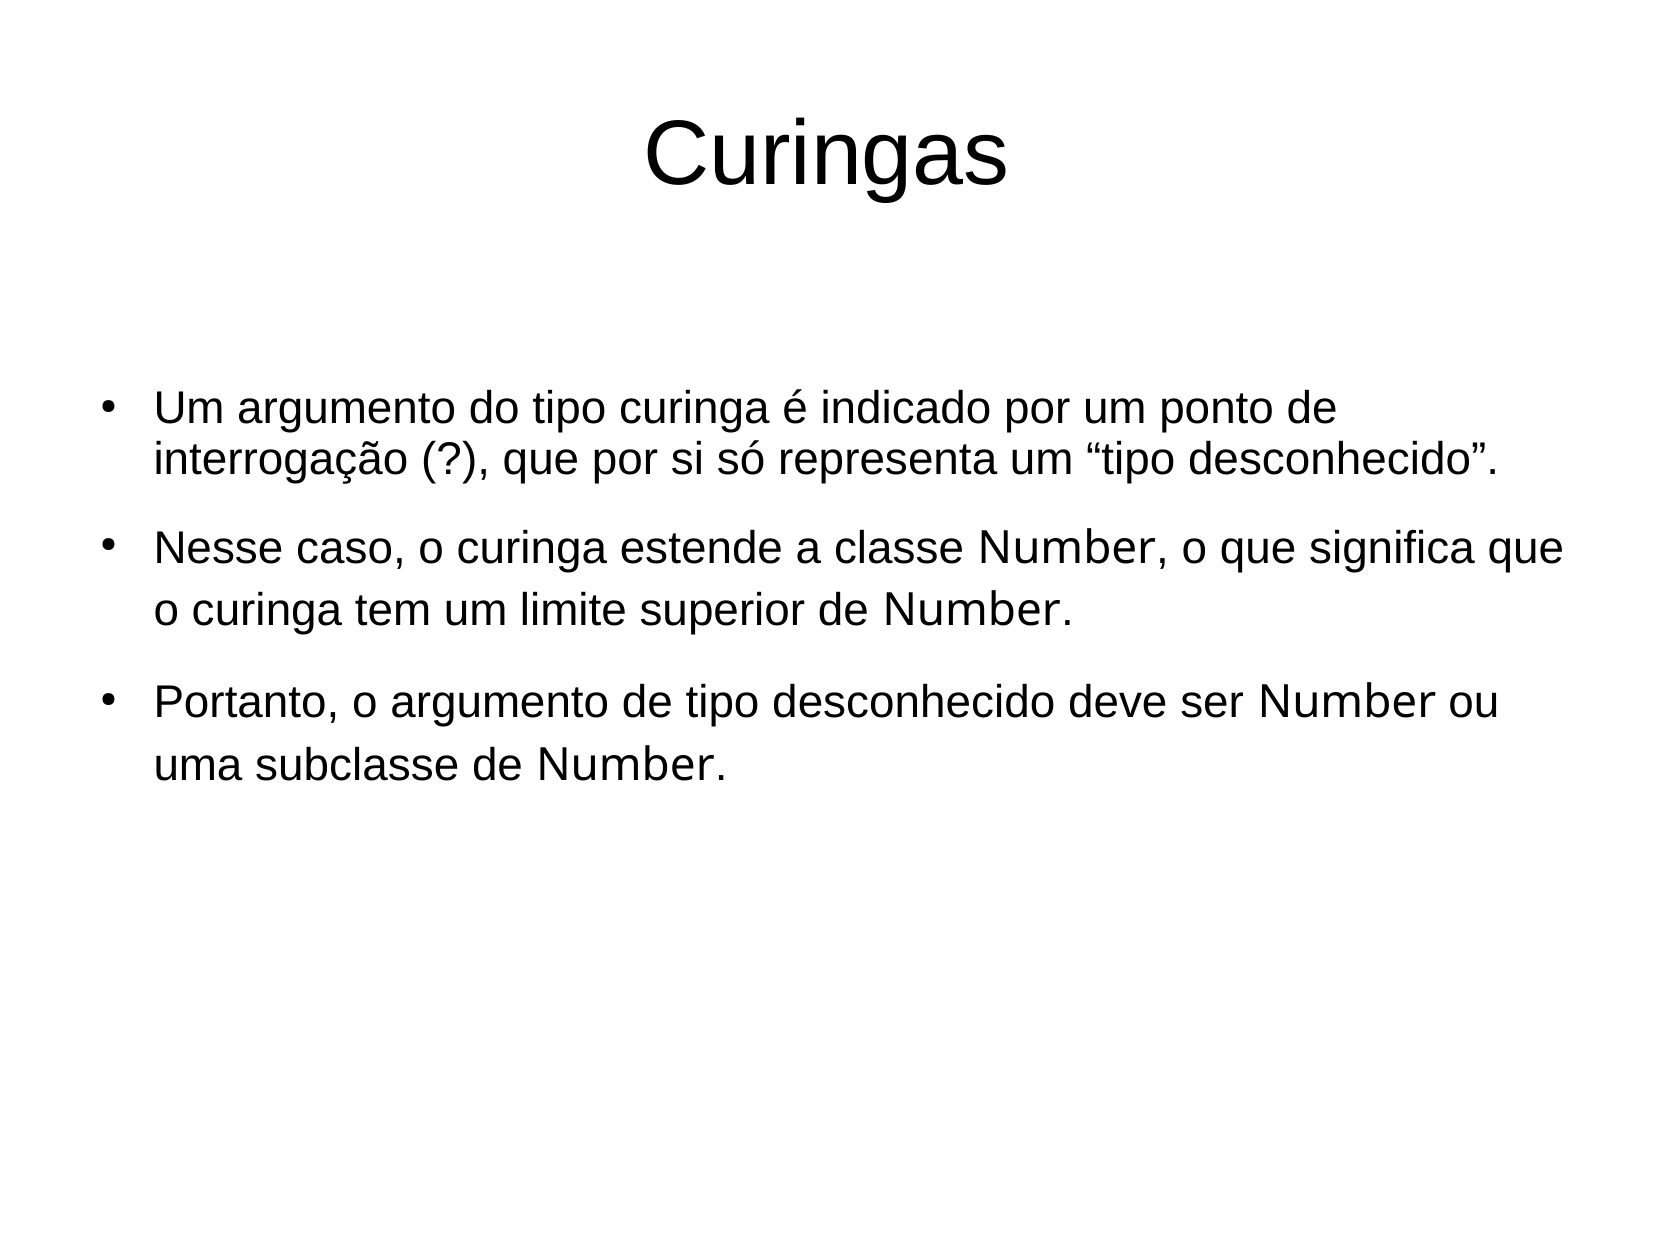

# Curingas
Um argumento do tipo curinga é indicado por um ponto de interrogação (?), que por si só representa um “tipo desconhecido”.
Nesse caso, o curinga estende a classe Number, o que significa que o curinga tem um limite superior de Number.
Portanto, o argumento de tipo desconhecido deve ser Number ou uma subclasse de Number.